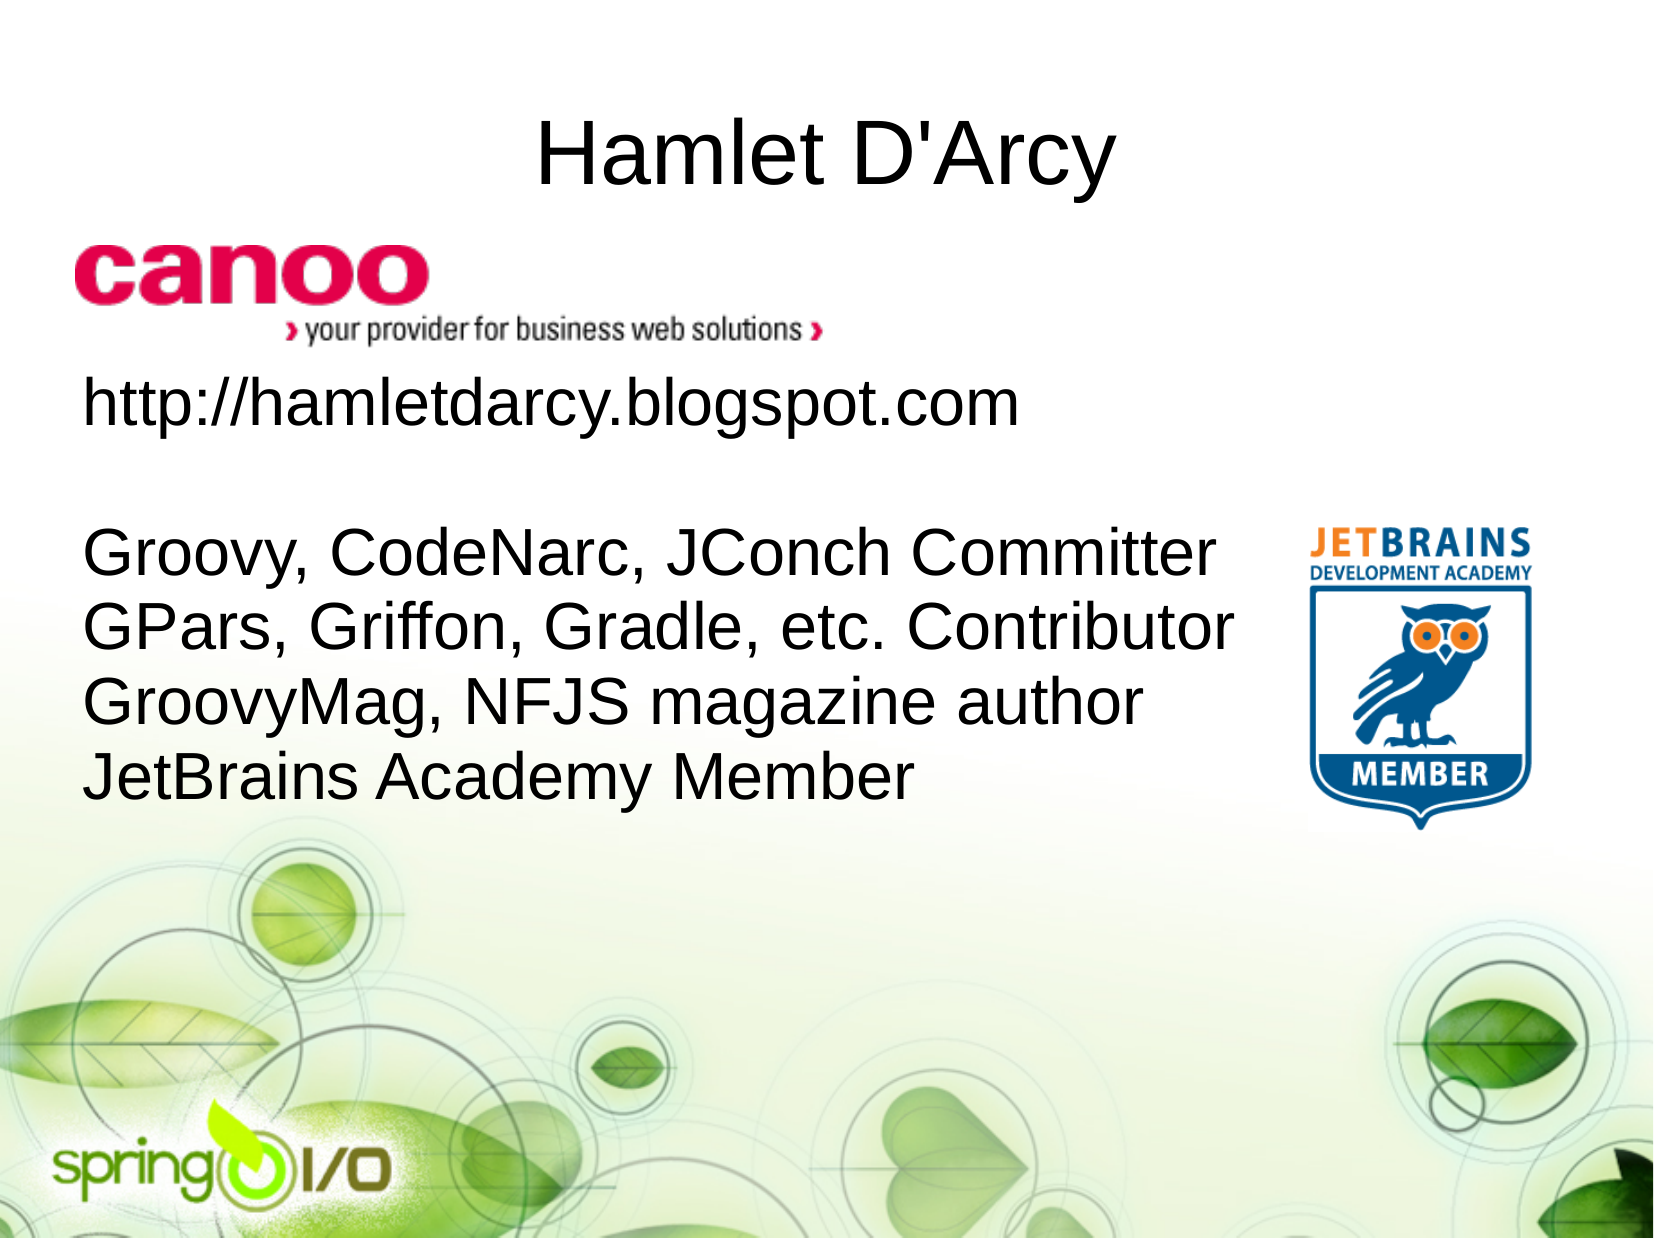

# Hamlet D'Arcy
http://hamletdarcy.blogspot.com
Groovy, CodeNarc, JConch Committer
GPars, Griffon, Gradle, etc. Contributor
GroovyMag, NFJS magazine author
JetBrains Academy Member